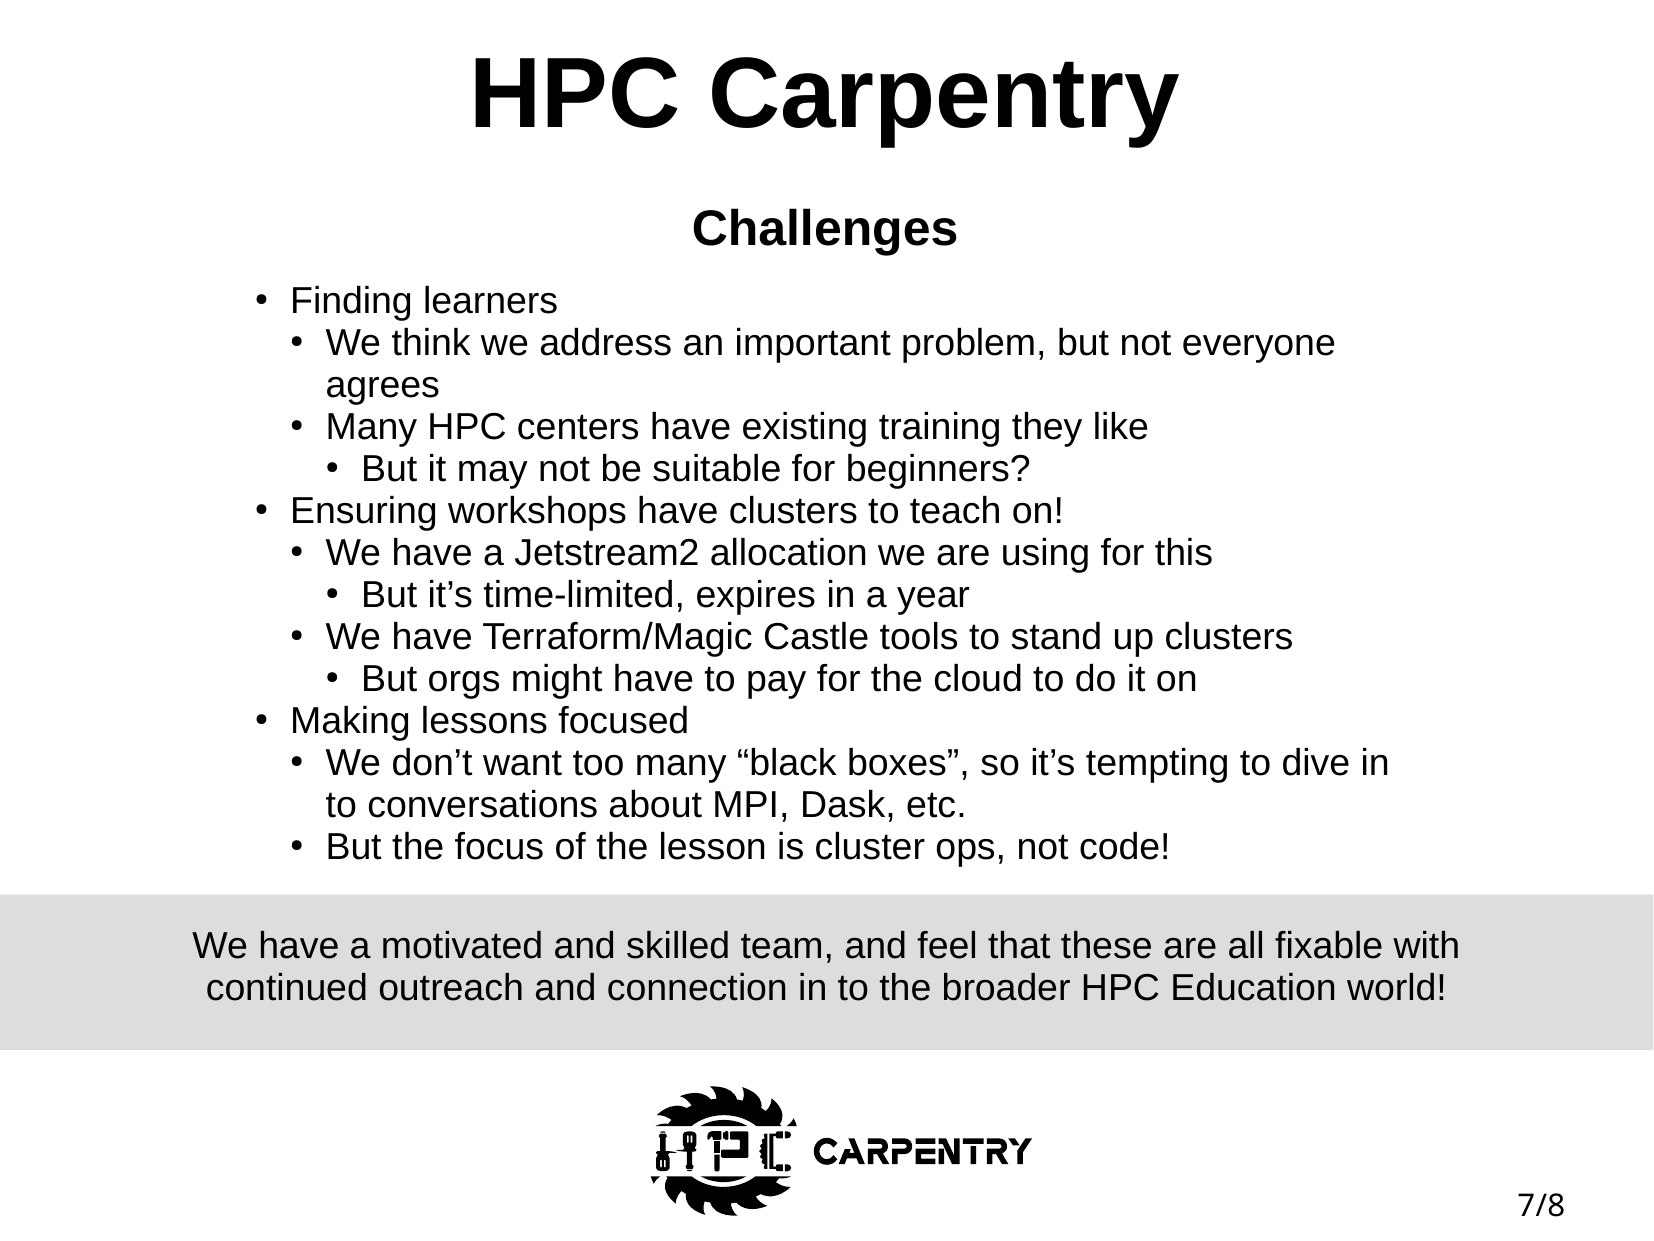

HPC Carpentry
Challenges
Finding learners
We think we address an important problem, but not everyone agrees
Many HPC centers have existing training they like
But it may not be suitable for beginners?
Ensuring workshops have clusters to teach on!
We have a Jetstream2 allocation we are using for this
But it’s time-limited, expires in a year
We have Terraform/Magic Castle tools to stand up clusters
But orgs might have to pay for the cloud to do it on
Making lessons focused
We don’t want too many “black boxes”, so it’s tempting to dive in to conversations about MPI, Dask, etc.
But the focus of the lesson is cluster ops, not code!
We have a motivated and skilled team, and feel that these are all fixable with continued outreach and connection in to the broader HPC Education world!